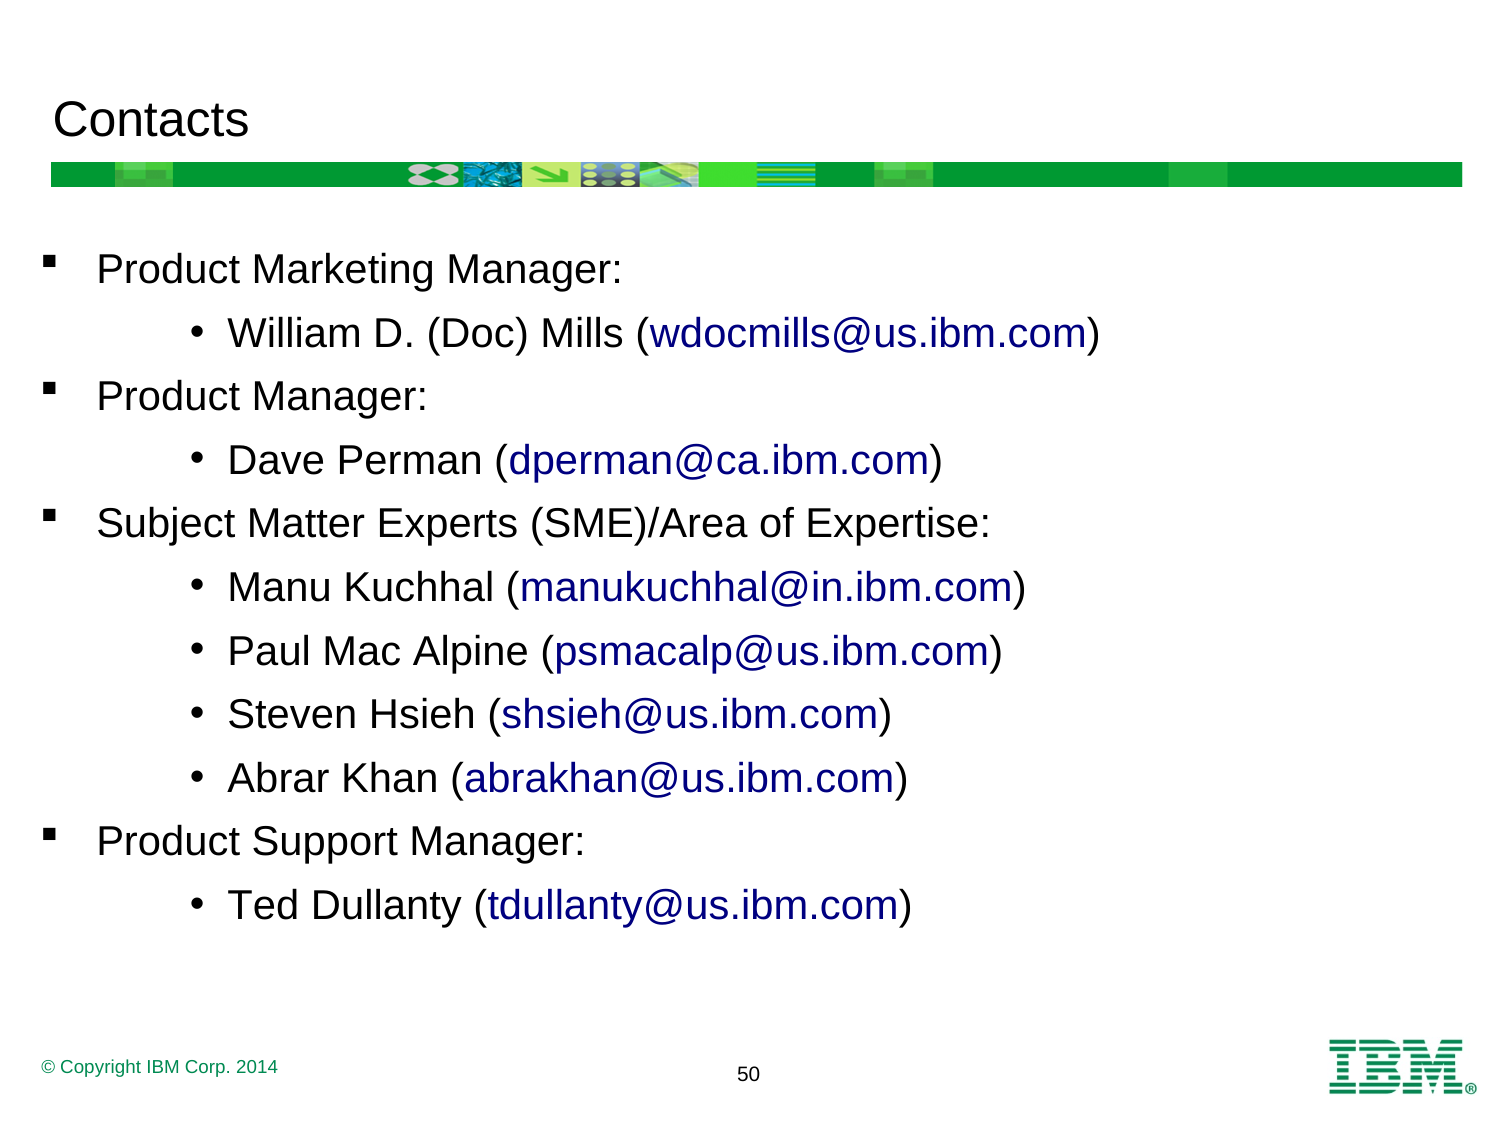

# Contacts
Product Marketing Manager:
William D. (Doc) Mills (wdocmills@us.ibm.com)
Product Manager:
Dave Perman (dperman@ca.ibm.com)
Subject Matter Experts (SME)/Area of Expertise:
Manu Kuchhal (manukuchhal@in.ibm.com)
Paul Mac Alpine (psmacalp@us.ibm.com)
Steven Hsieh (shsieh@us.ibm.com)
Abrar Khan (abrakhan@us.ibm.com)
Product Support Manager:
Ted Dullanty (tdullanty@us.ibm.com)
50